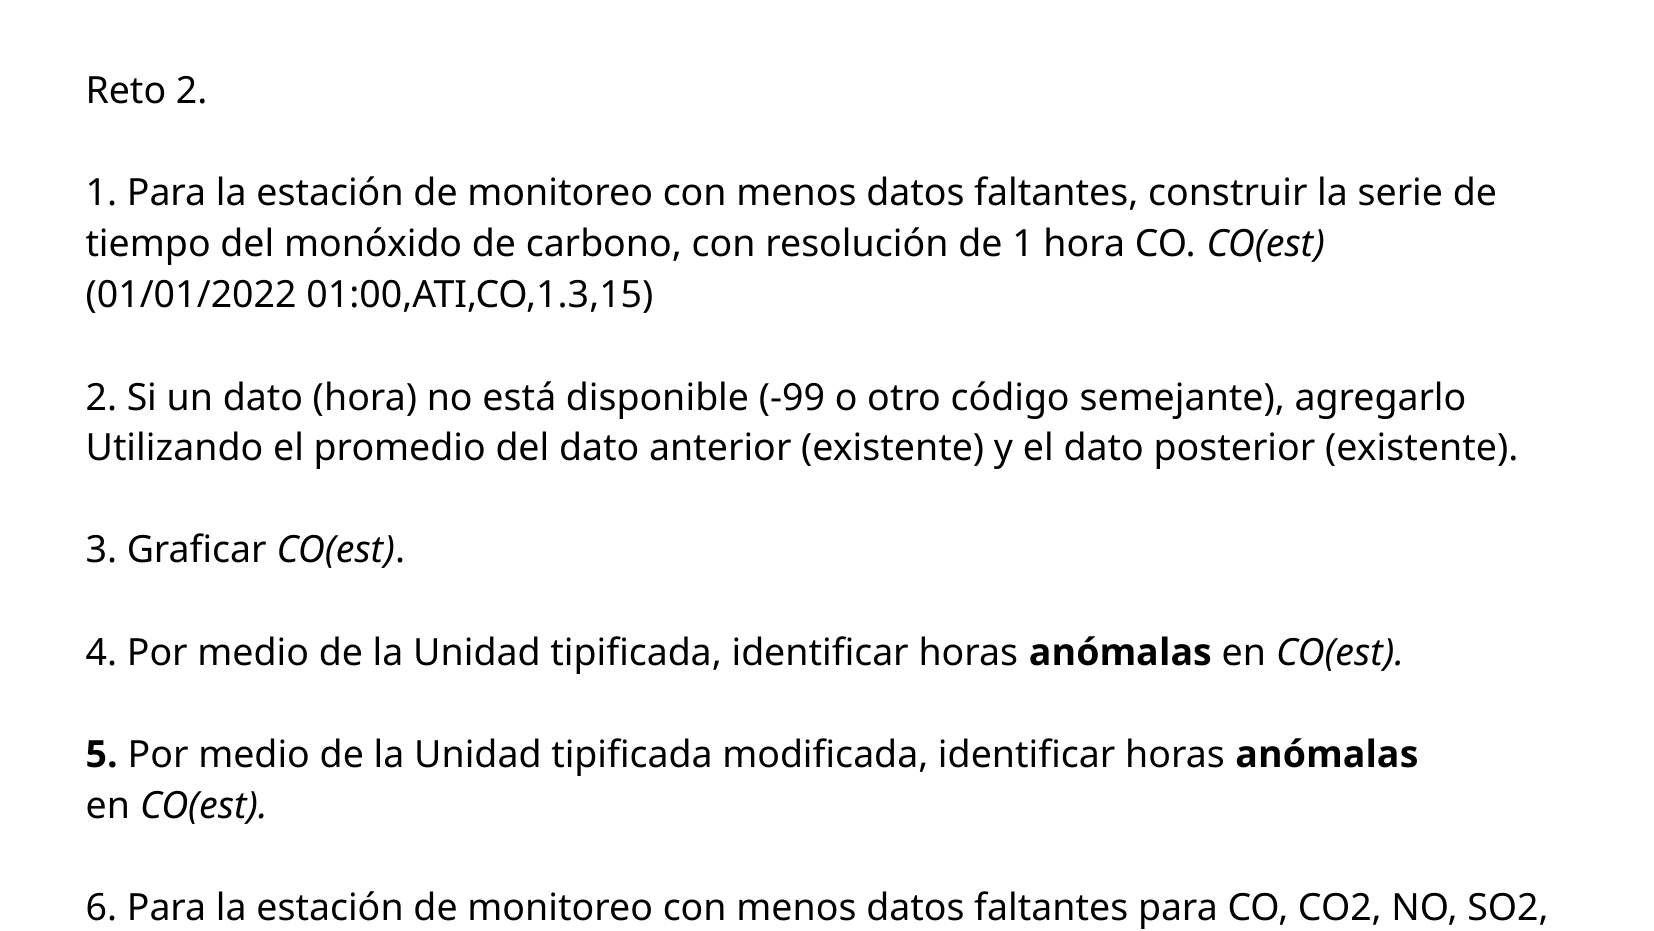

Reto 2.
1. Para la estación de monitoreo con menos datos faltantes, construir la serie de
tiempo del monóxido de carbono, con resolución de 1 hora CO. CO(est)
(01/01/2022 01:00,ATI,CO,1.3,15)
2. Si un dato (hora) no está disponible (-99 o otro código semejante), agregarlo
Utilizando el promedio del dato anterior (existente) y el dato posterior (existente).
3. Graficar CO(est).
4. Por medio de la Unidad tipificada, identificar horas anómalas en CO(est).
5. Por medio de la Unidad tipificada modificada, identificar horas anómalas
en CO(est).
6. Para la estación de monitoreo con menos datos faltantes para CO, CO2, NO, SO2,
Identificar horas anómalas por medio de k-medias.